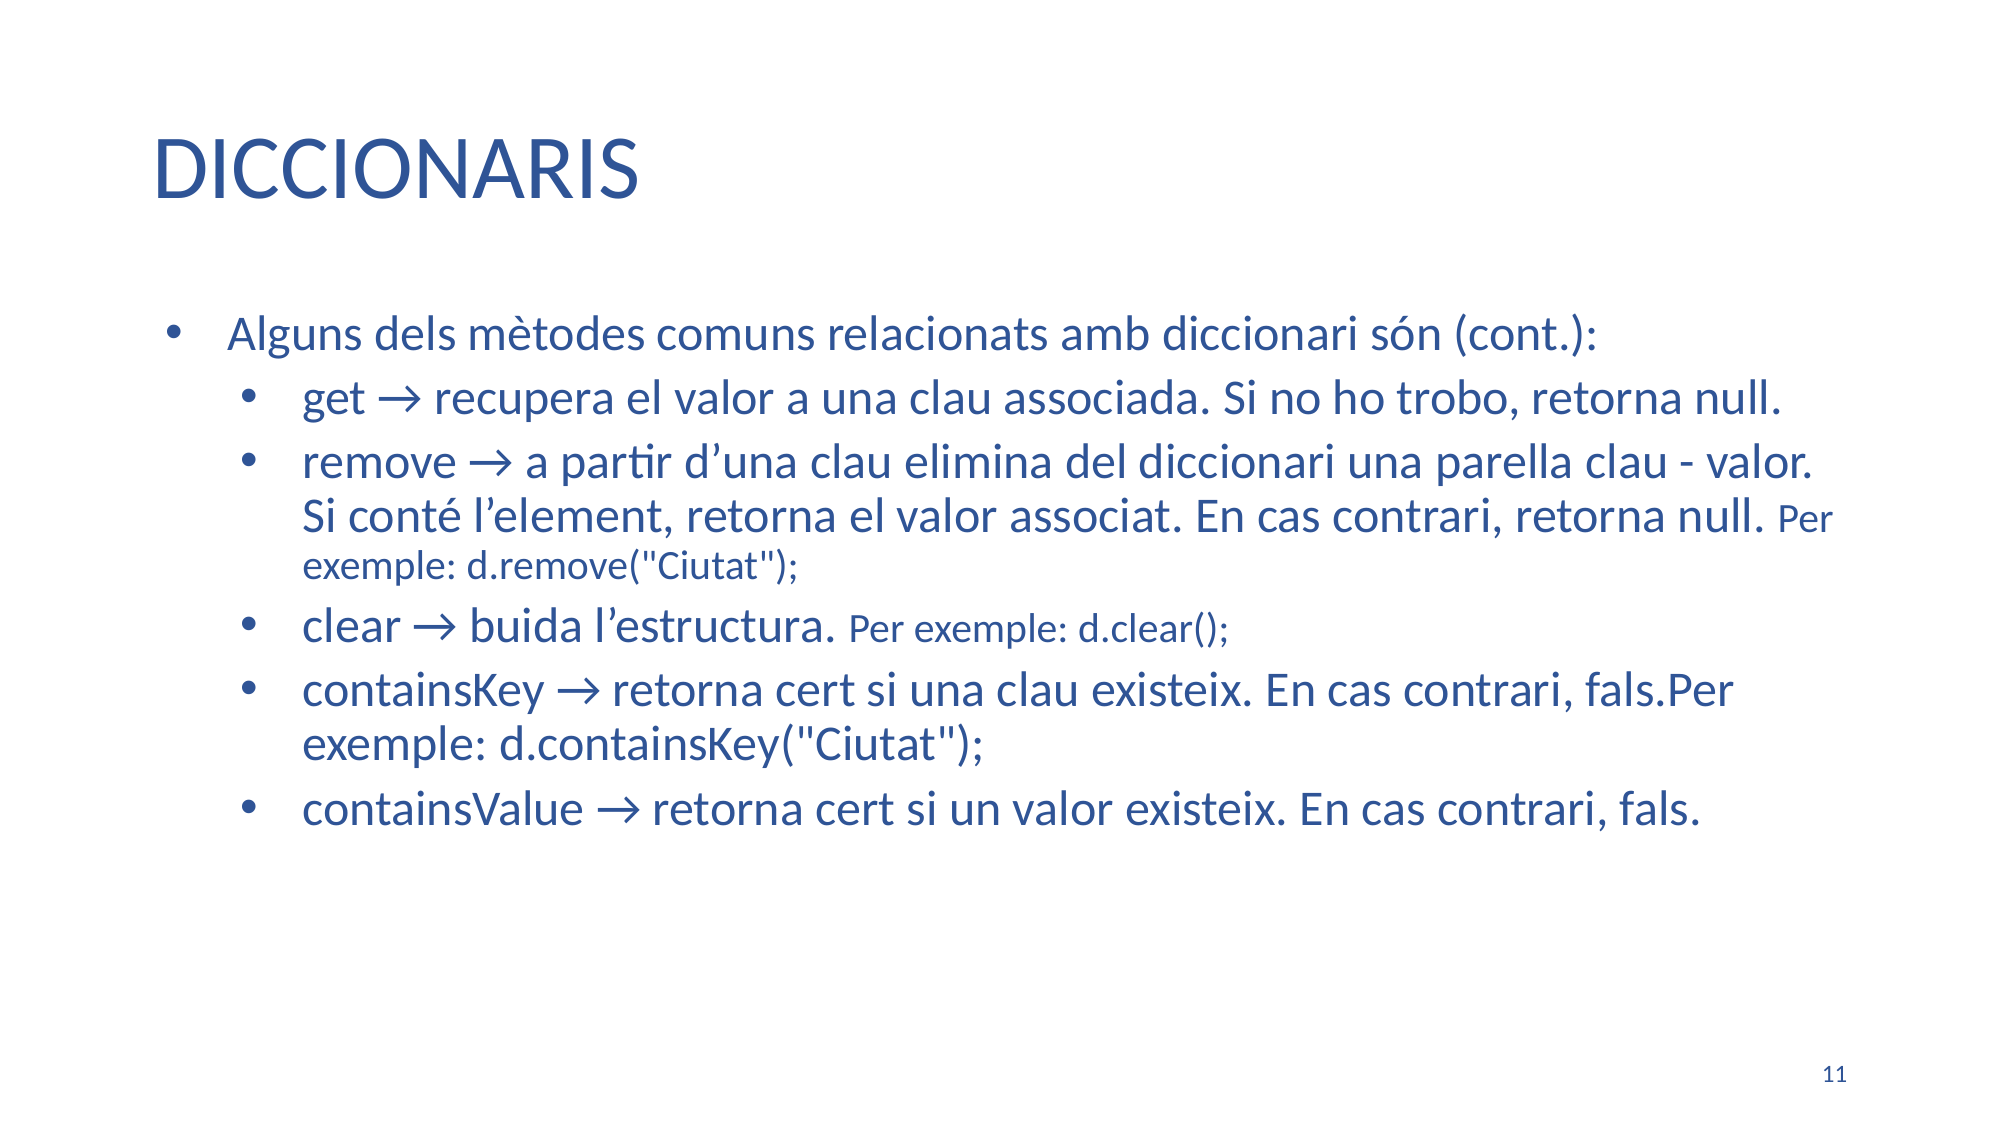

# DICCIONARIS
Alguns dels mètodes comuns relacionats amb diccionari són (cont.):
get → recupera el valor a una clau associada. Si no ho trobo, retorna null.
remove → a partir d’una clau elimina del diccionari una parella clau - valor. Si conté l’element, retorna el valor associat. En cas contrari, retorna null. Per exemple: d.remove("Ciutat");
clear → buida l’estructura. Per exemple: d.clear();
containsKey → retorna cert si una clau existeix. En cas contrari, fals.Per exemple: d.containsKey("Ciutat");
containsValue → retorna cert si un valor existeix. En cas contrari, fals.